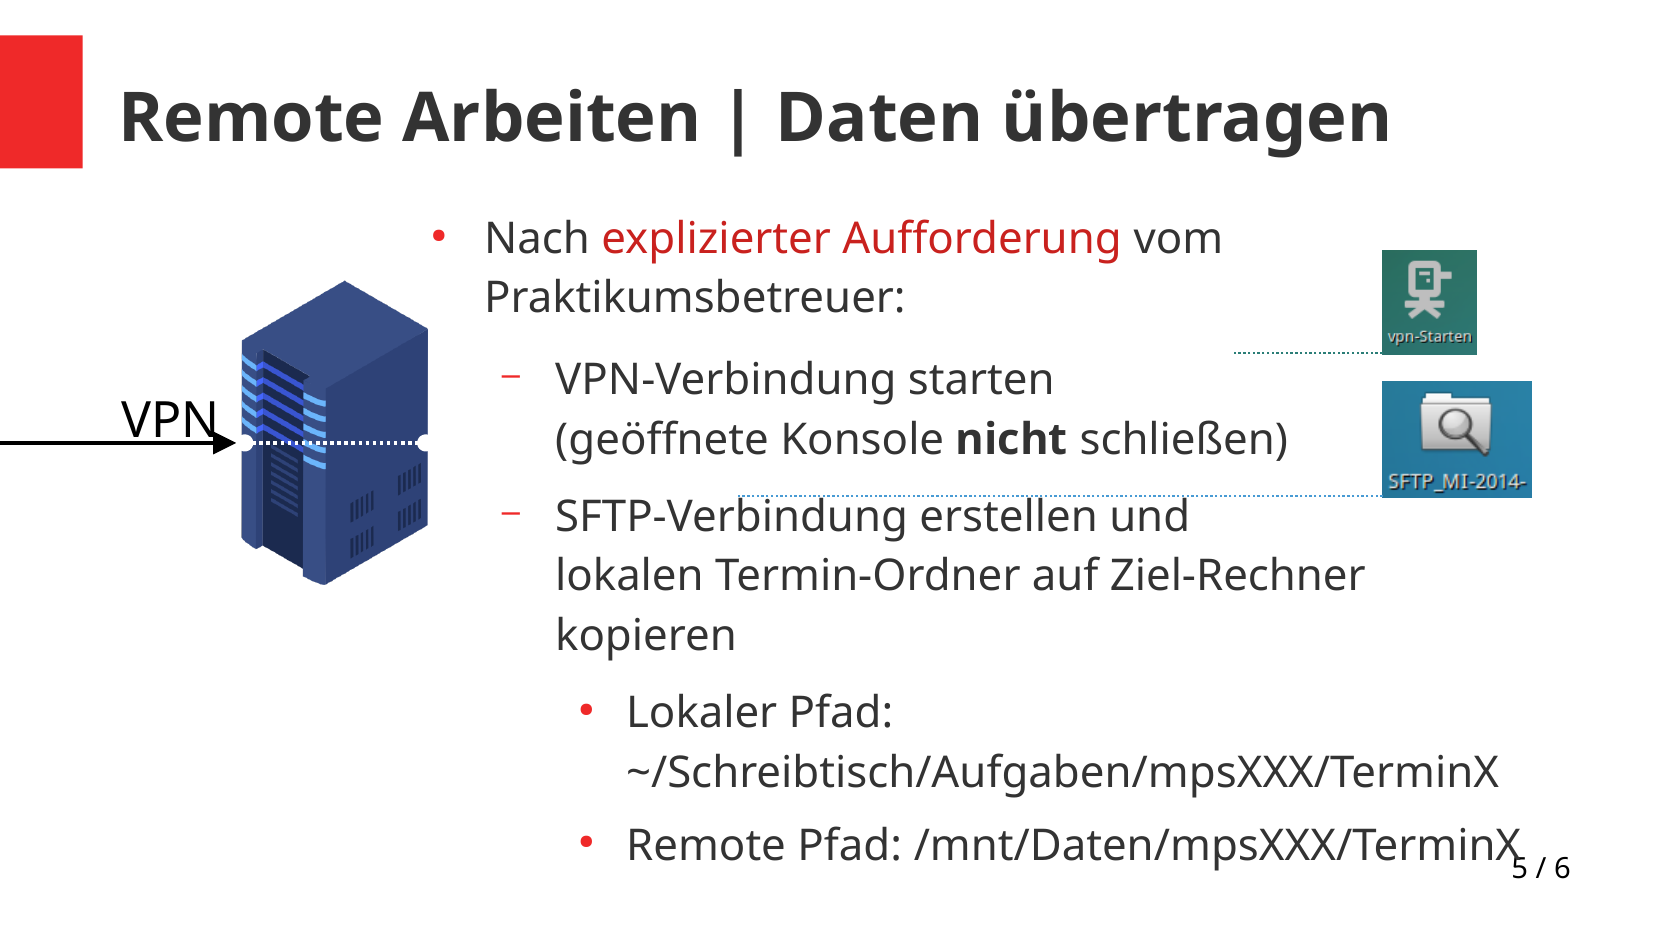

# Remote Arbeiten | Daten übertragen
Nach explizierter Aufforderung vom Praktikumsbetreuer:
VPN-Verbindung starten
(geöffnete Konsole nicht schließen)
SFTP-Verbindung erstellen und
lokalen Termin-Ordner auf Ziel-Rechner
kopieren
Lokaler Pfad: ~/Schreibtisch/Aufgaben/mpsXXX/TerminX
Remote Pfad: /mnt/Daten/mpsXXX/TerminX
Daten befinden sich nun auf der internen Festplatte des Laborrechners und sind für jeden anderen Studierenden zugreifbar!
VPN
5